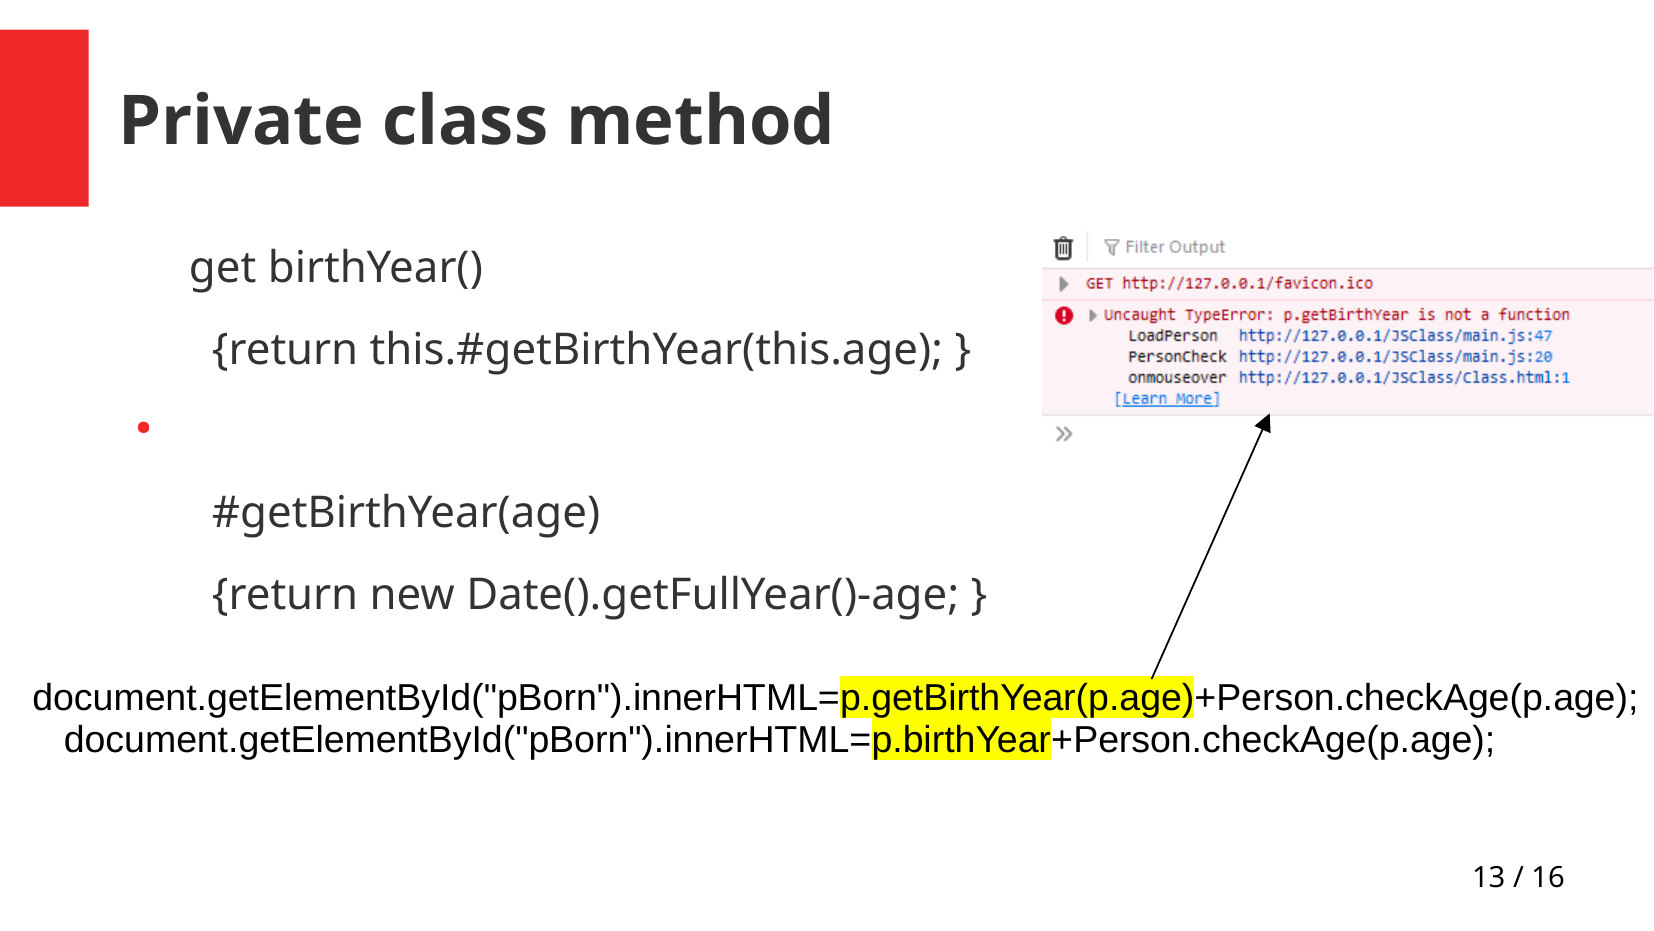

# Private class method
get birthYear()
 {return this.#getBirthYear(this.age); }
 #getBirthYear(age)
 {return new Date().getFullYear()-age; }
 document.getElementById("pBorn").innerHTML=p.getBirthYear(p.age)+Person.checkAge(p.age);
 document.getElementById("pBorn").innerHTML=p.birthYear+Person.checkAge(p.age);
13